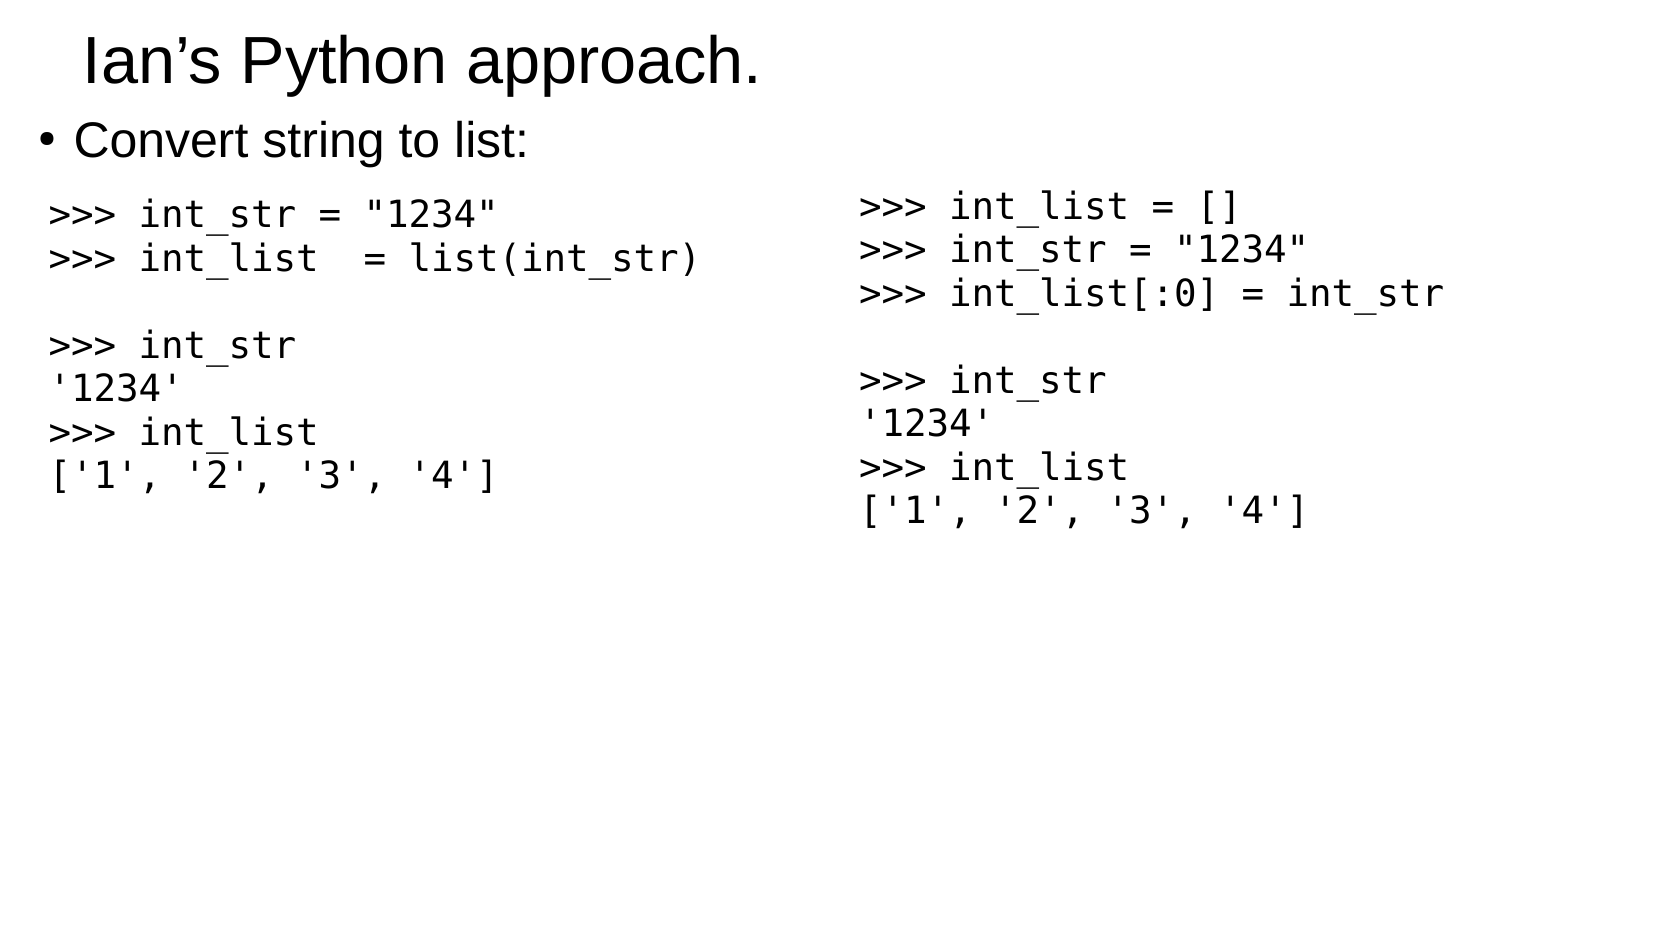

# Ian’s Python approach.
Convert string to list:
>>> int_list = []
>>> int_str = "1234"
>>> int_list[:0] = int_str
>>> int_str
'1234'
>>> int_list
['1', '2', '3', '4']
>>> int_str = "1234"
>>> int_list = list(int_str)
>>> int_str
'1234'
>>> int_list
['1', '2', '3', '4']